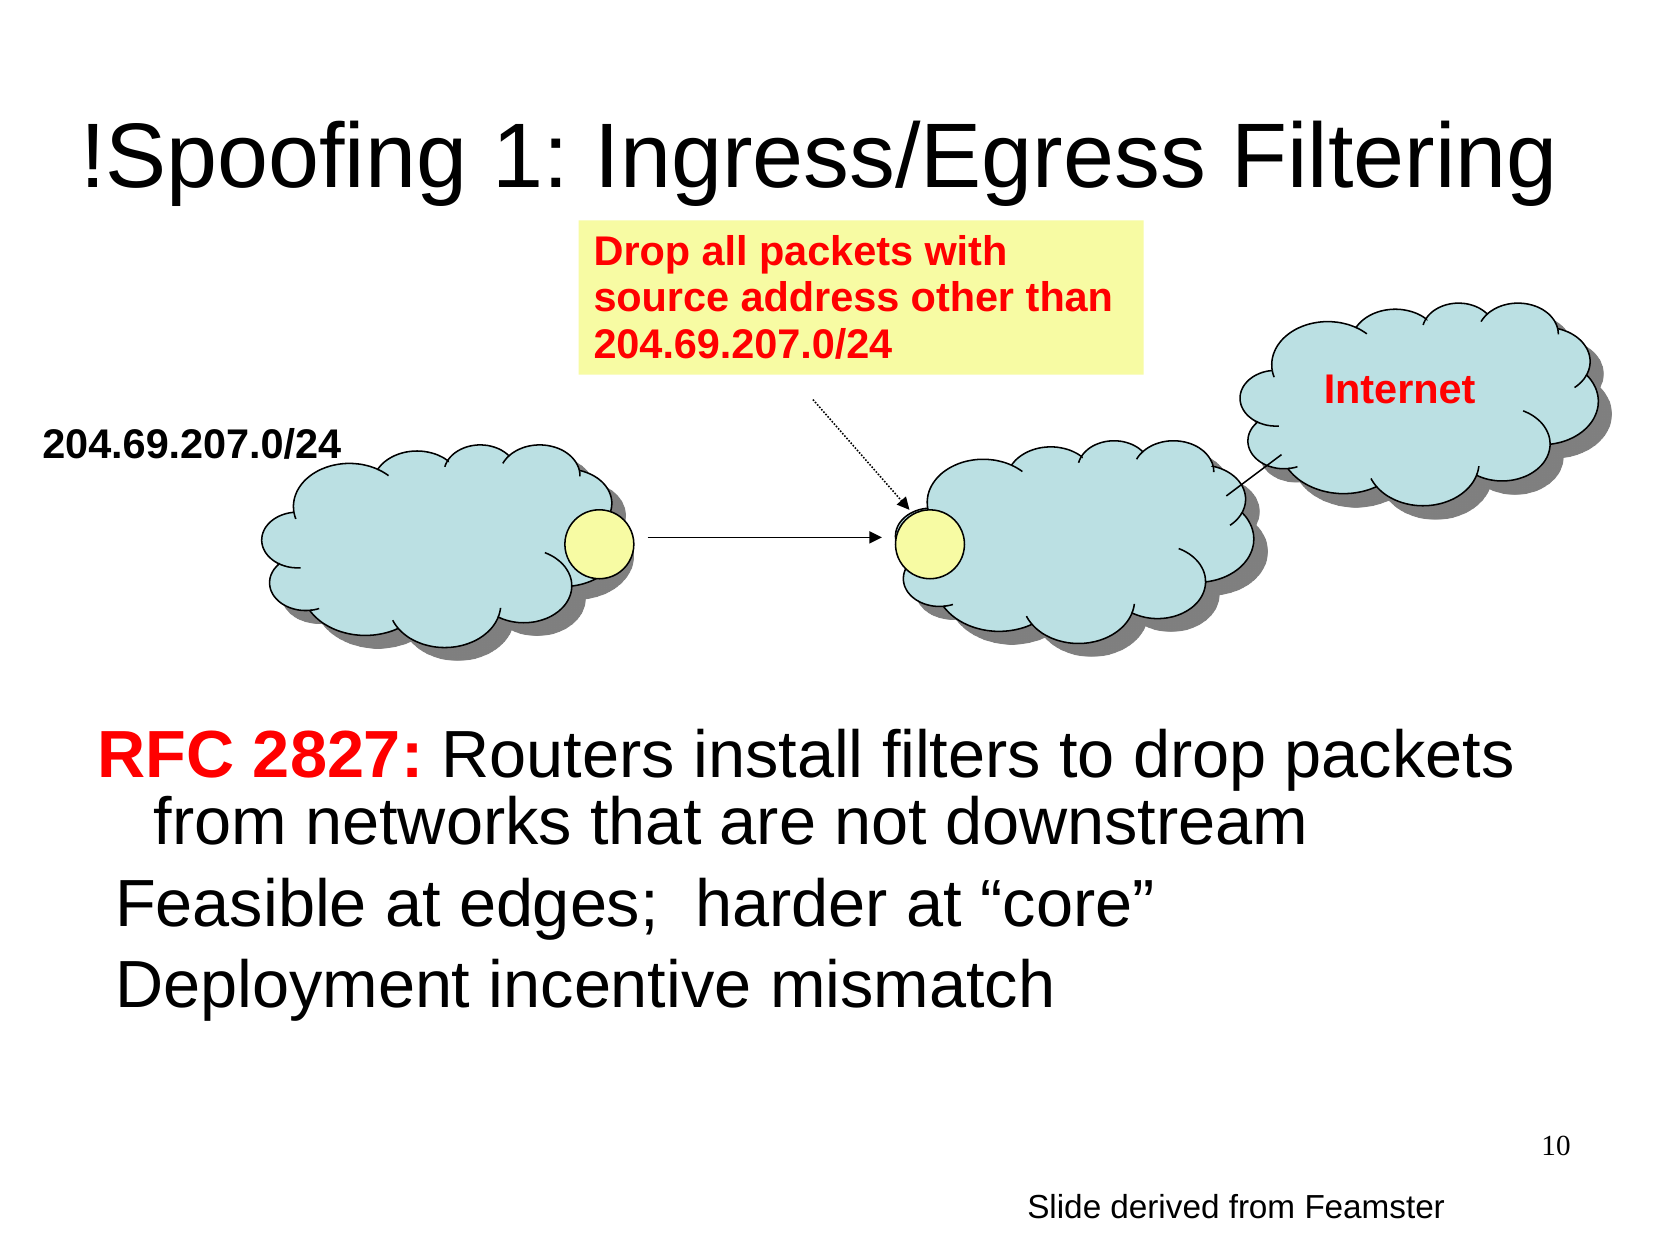

# !Spoofing 1: Ingress/Egress Filtering
Drop all packets with source address other than 204.69.207.0/24
Internet
204.69.207.0/24
RFC 2827: Routers install filters to drop packets from networks that are not downstream
Feasible at edges; harder at “core”
Deployment incentive mismatch
10
Slide derived from Feamster